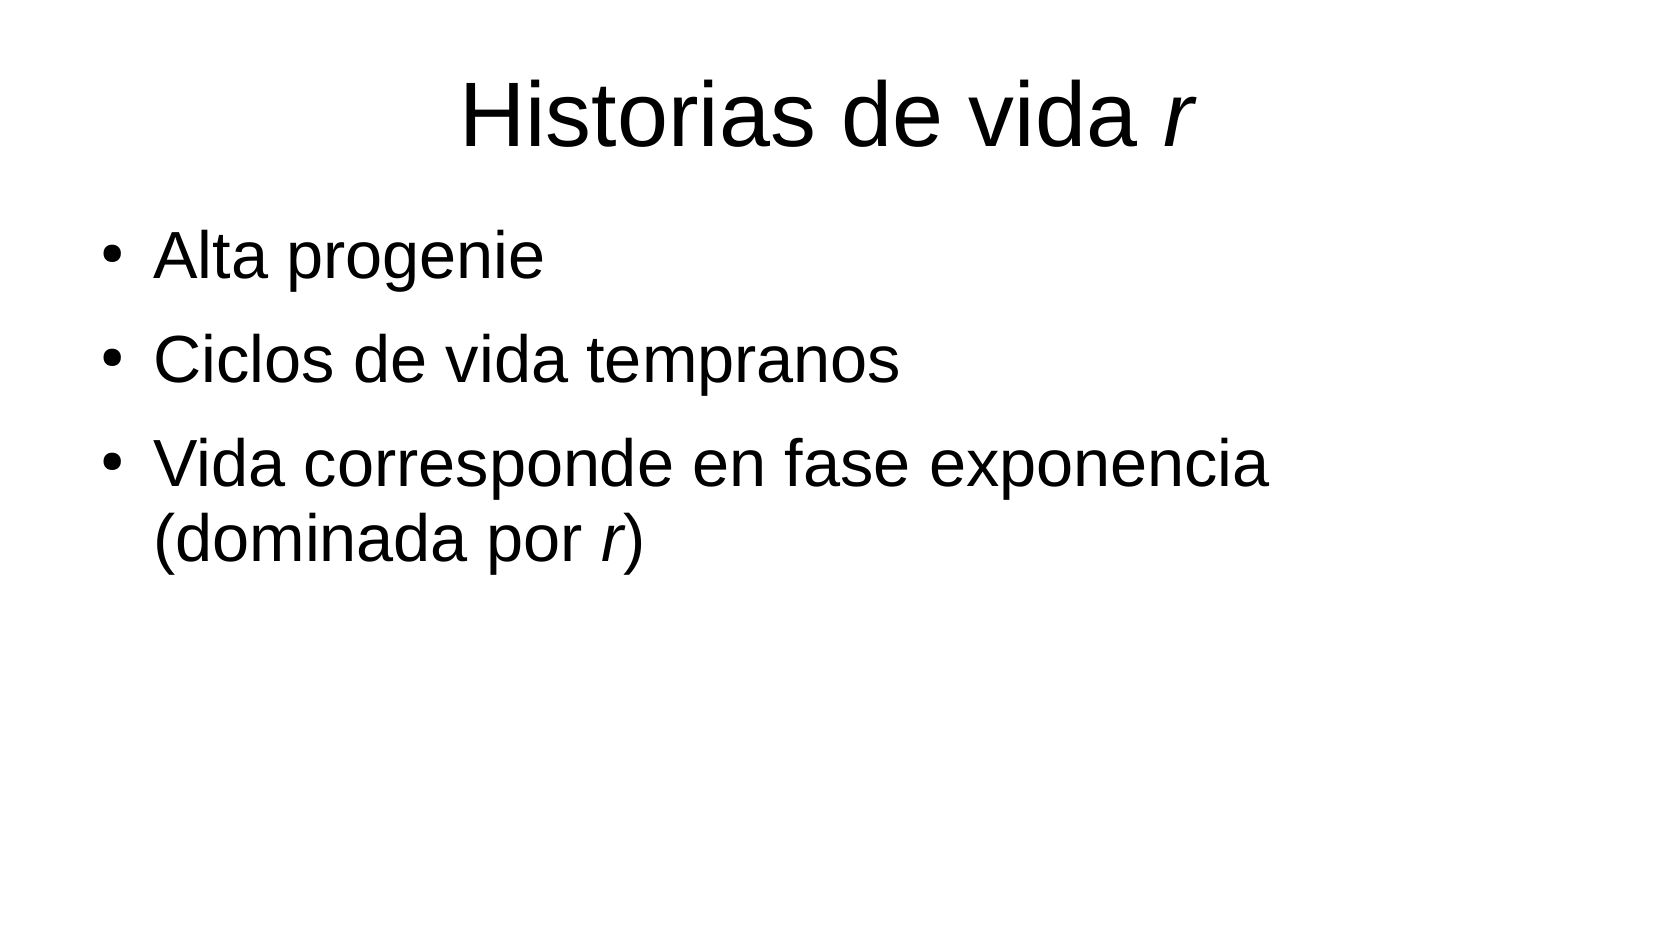

# Historias de vida r
Alta progenie
Ciclos de vida tempranos
Vida corresponde en fase exponencia (dominada por r)